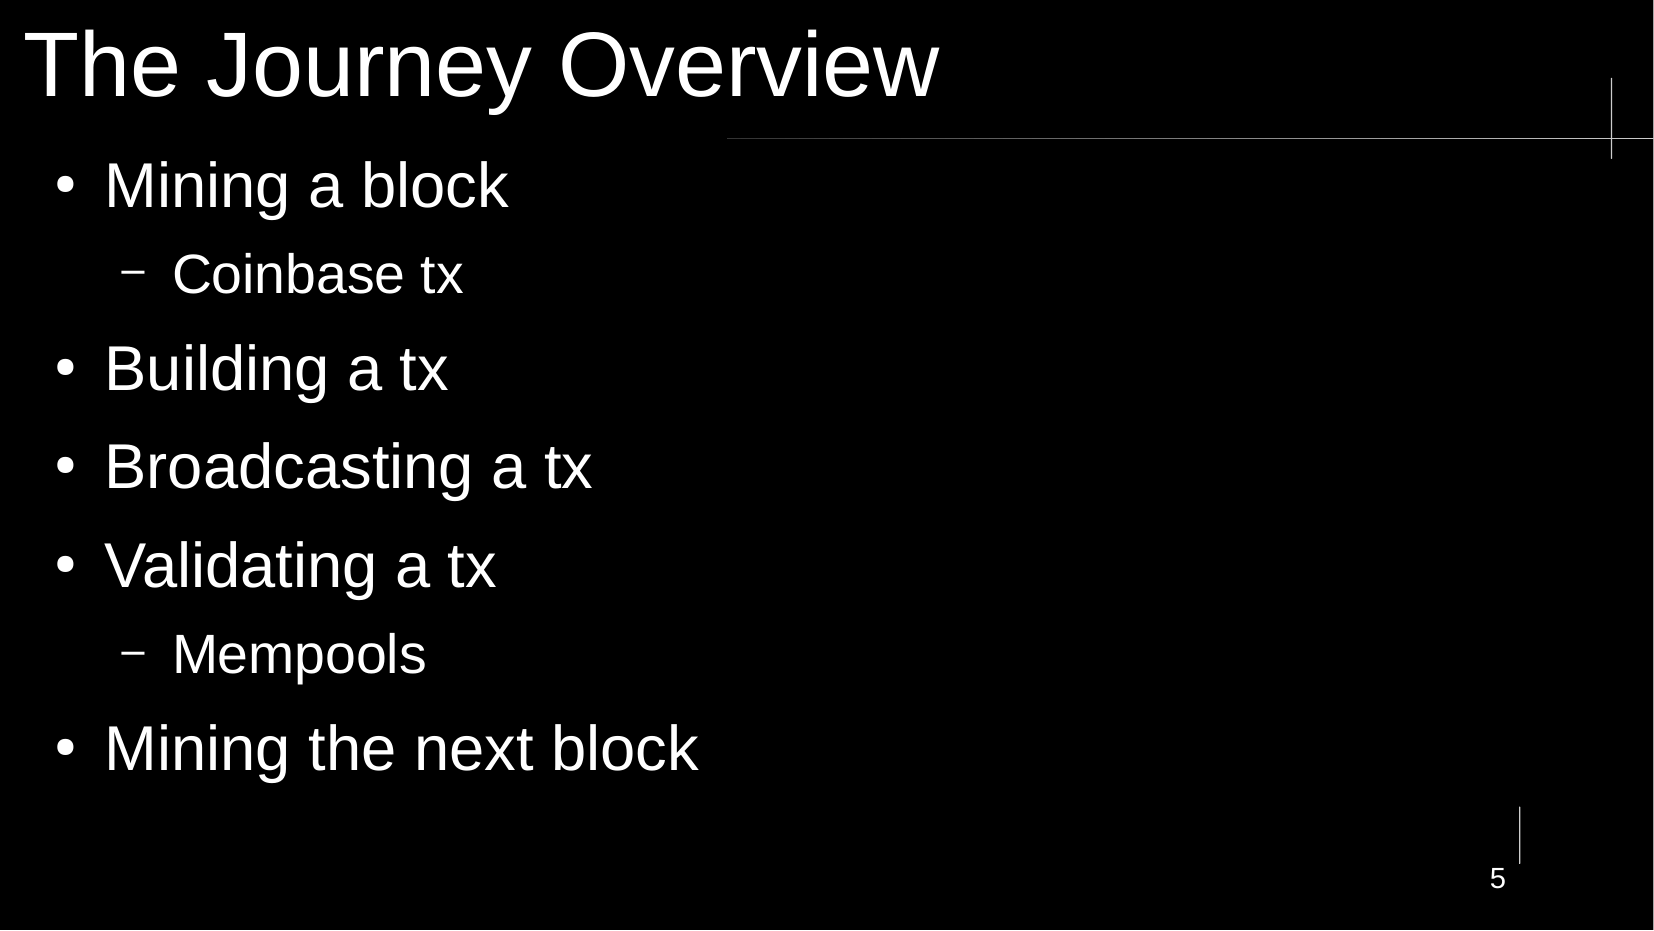

# The Journey Overview
Mining a block
Coinbase tx
Building a tx
Broadcasting a tx
Validating a tx
Mempools
Mining the next block
5